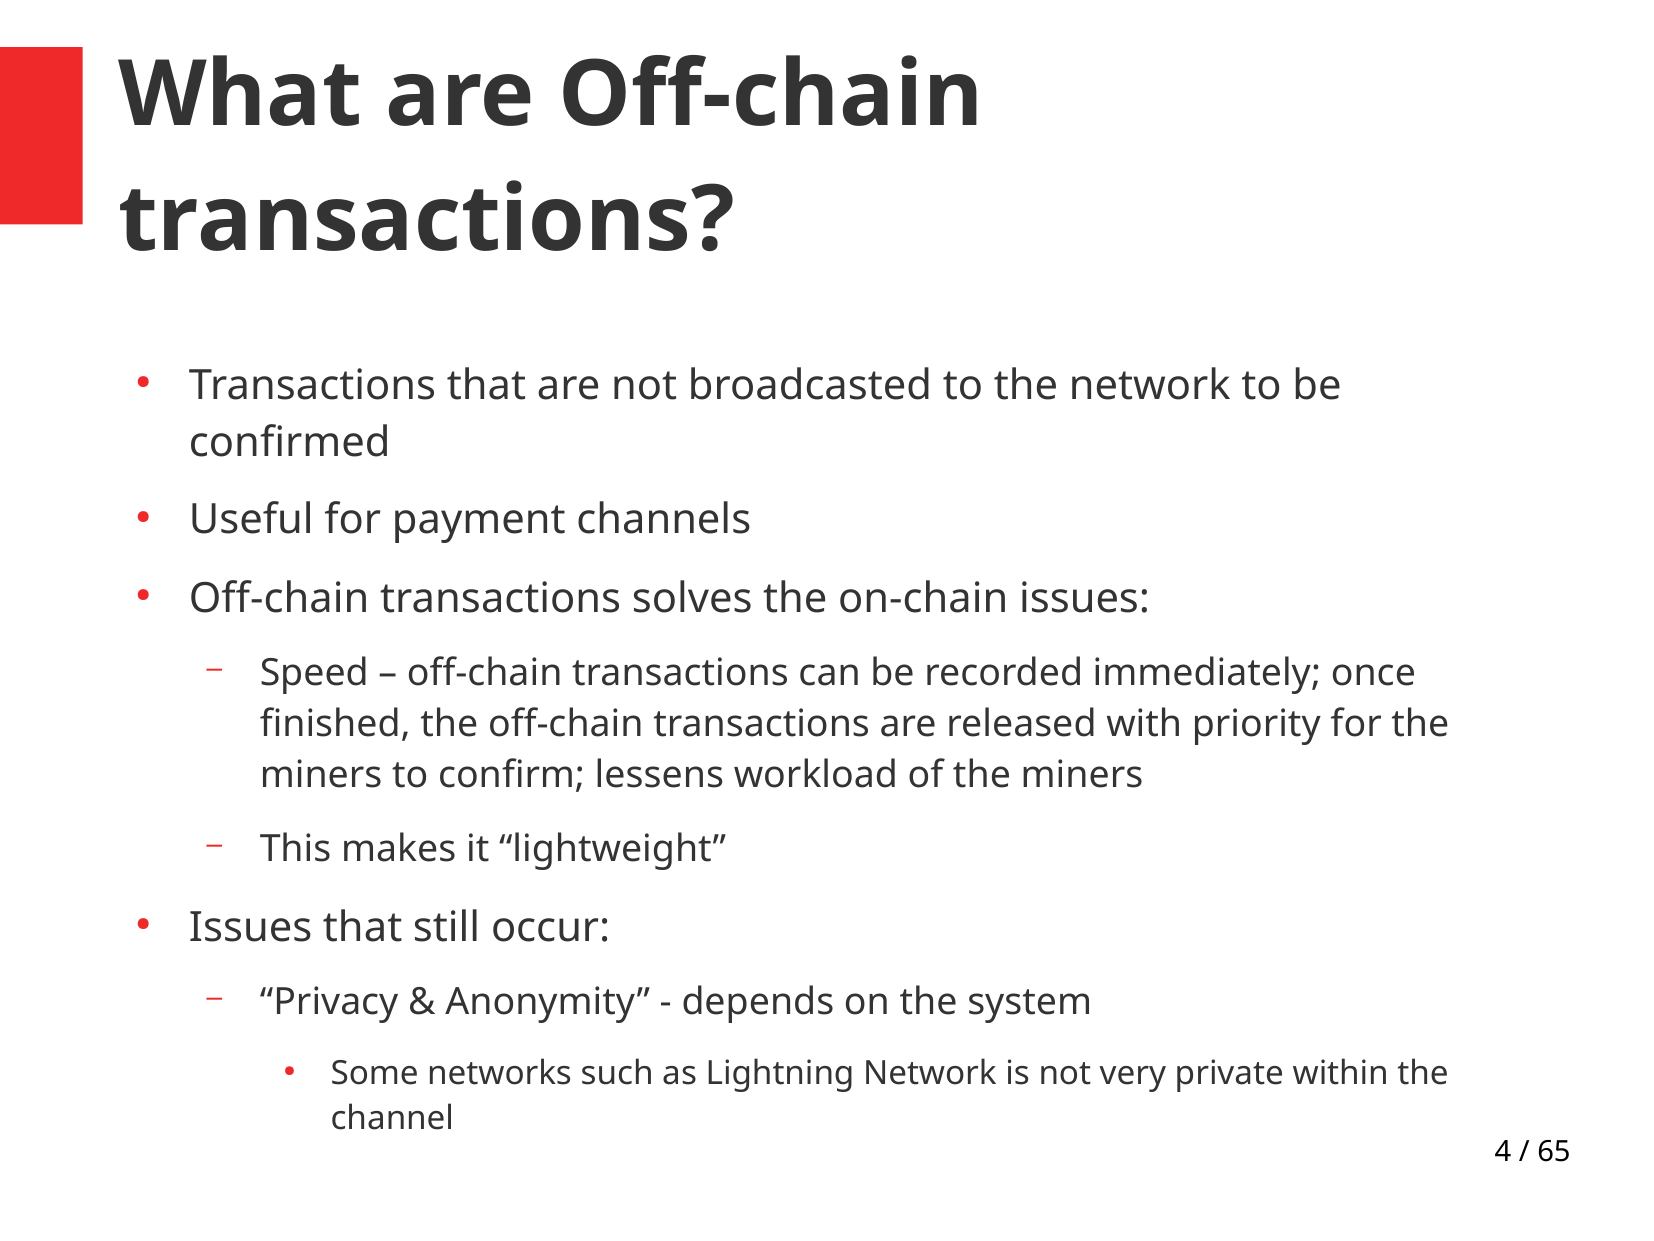

# What are Off-chain transactions?
Transactions that are not broadcasted to the network to be confirmed
Useful for payment channels
Off-chain transactions solves the on-chain issues:
Speed – off-chain transactions can be recorded immediately; once finished, the off-chain transactions are released with priority for the miners to confirm; lessens workload of the miners
This makes it “lightweight”
Issues that still occur:
“Privacy & Anonymity” - depends on the system
Some networks such as Lightning Network is not very private within the channel
4